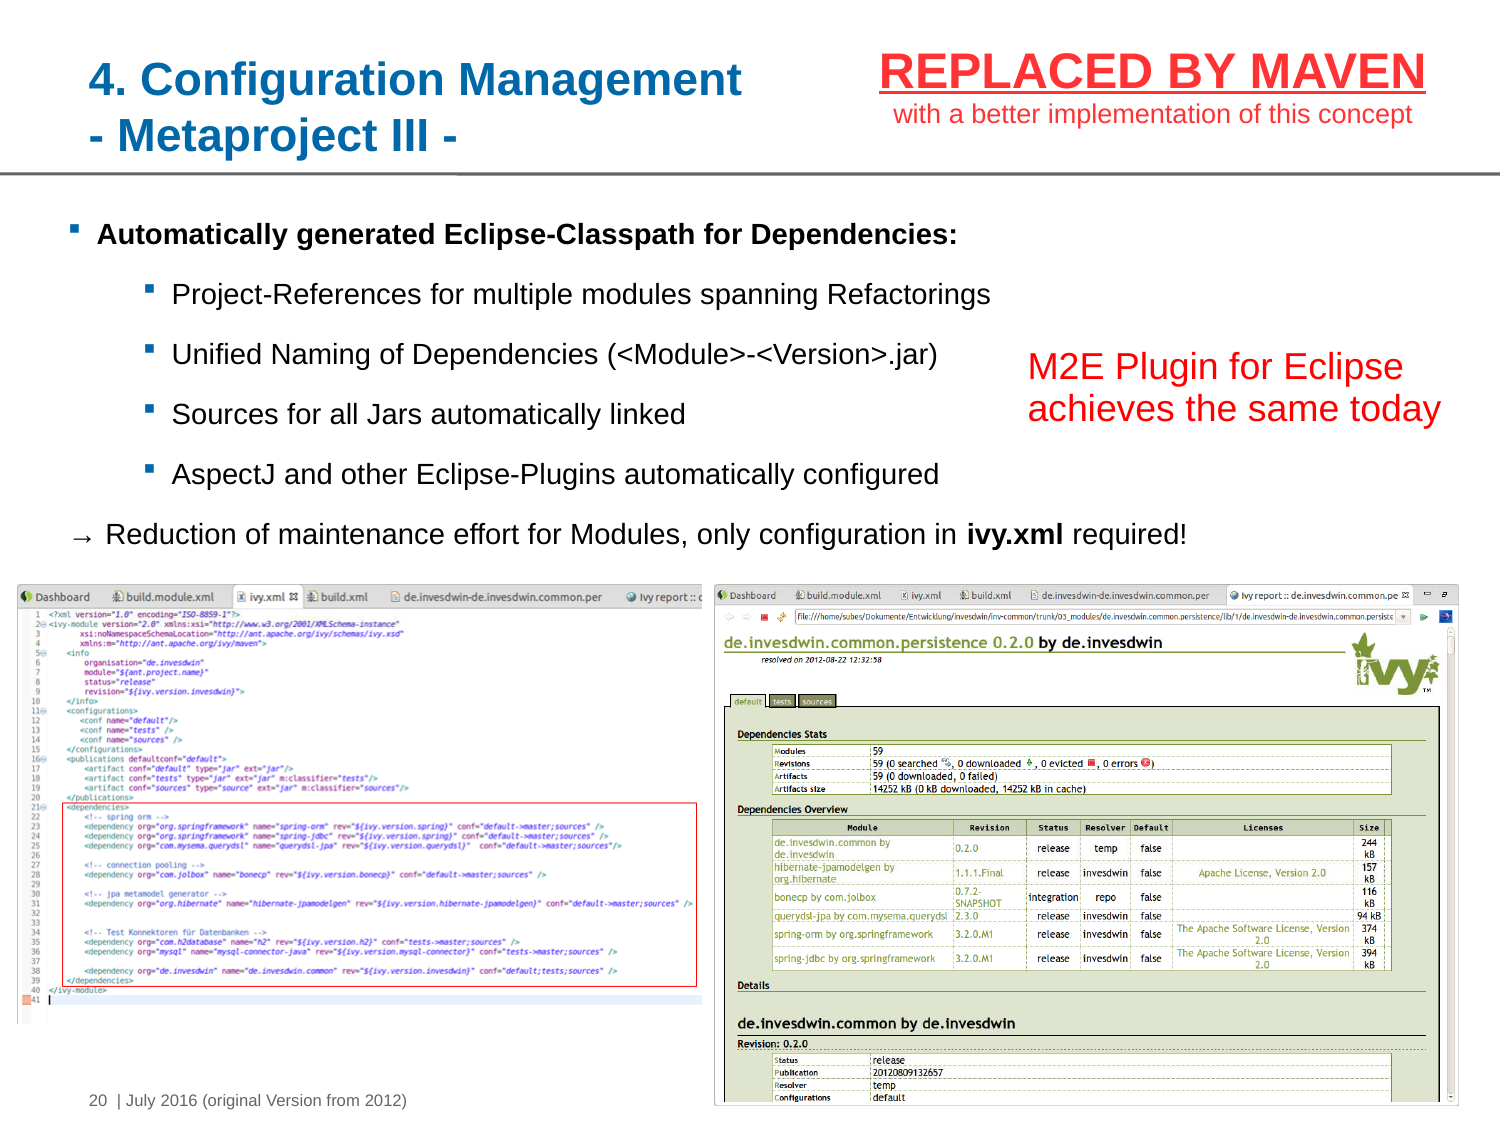

REPLACED BY MAVEN
with a better implementation of this concept
# 4. Configuration Management - Metaproject III -
Automatically generated Eclipse-Classpath for Dependencies:
Project-References for multiple modules spanning Refactorings
Unified Naming of Dependencies (<Module>-<Version>.jar)
Sources for all Jars automatically linked
AspectJ and other Eclipse-Plugins automatically configured
→ Reduction of maintenance effort for Modules, only configuration in ivy.xml required!
M2E Plugin for Eclipse
achieves the same today